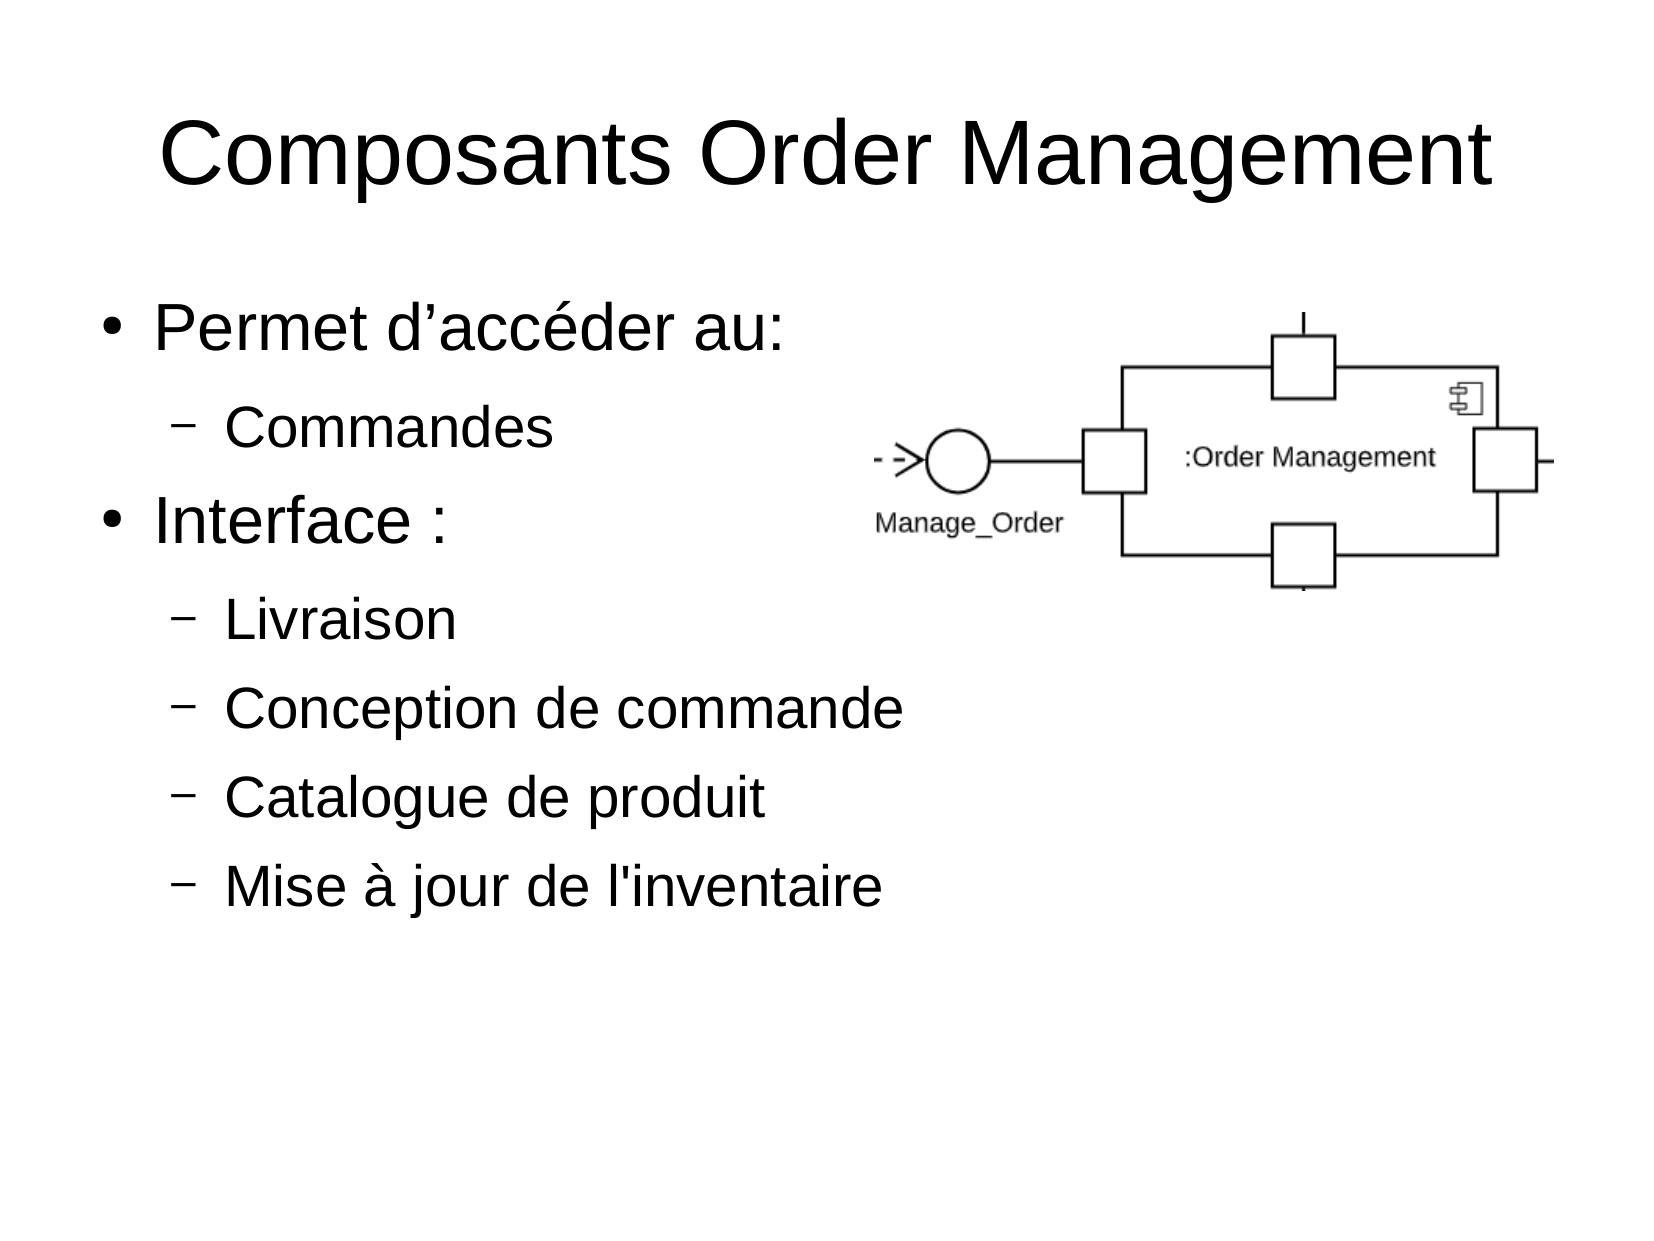

# Composants Order Management
Permet d’accéder au:
Commandes
Interface :
Livraison
Conception de commande
Catalogue de produit
Mise à jour de l'inventaire